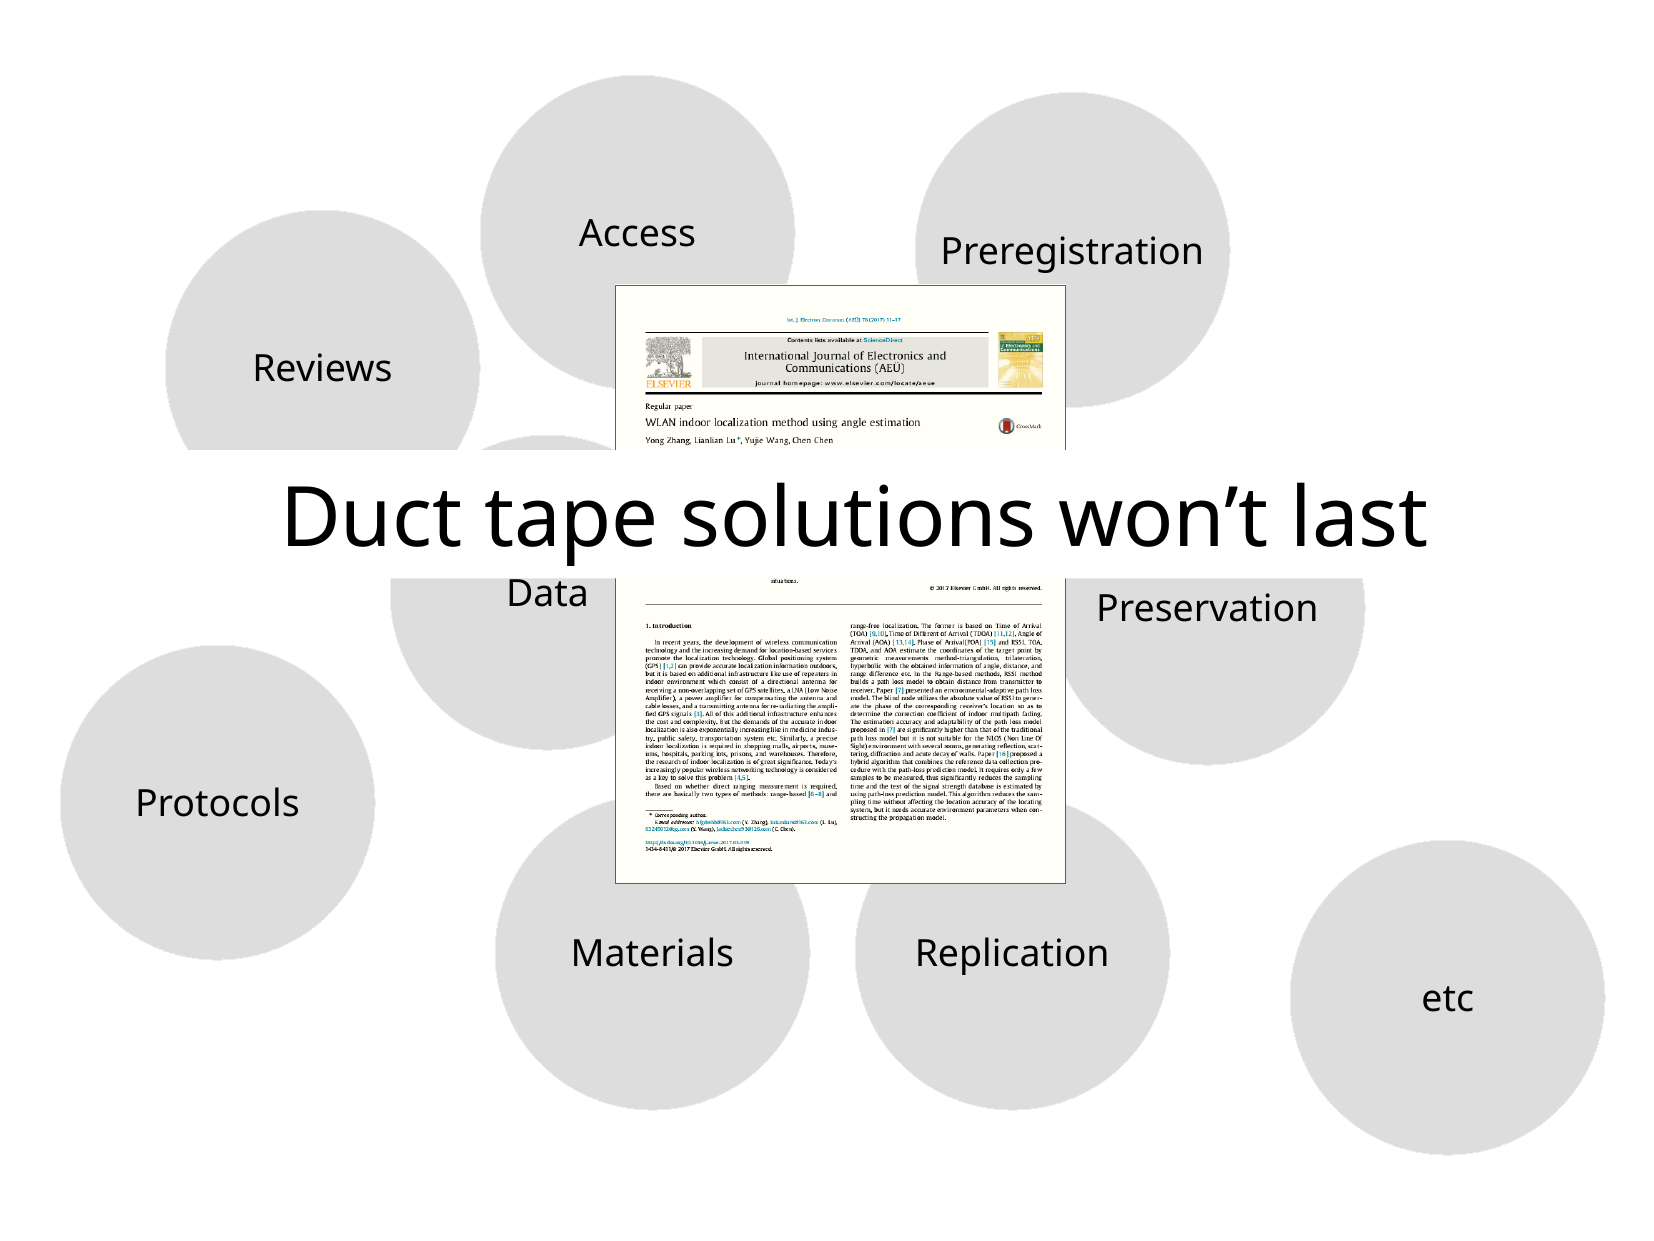

Access
Preregistration
Reviews
Data
Duct tape solutions won’t last
Preservation
Protocols
Materials
Replication
etc